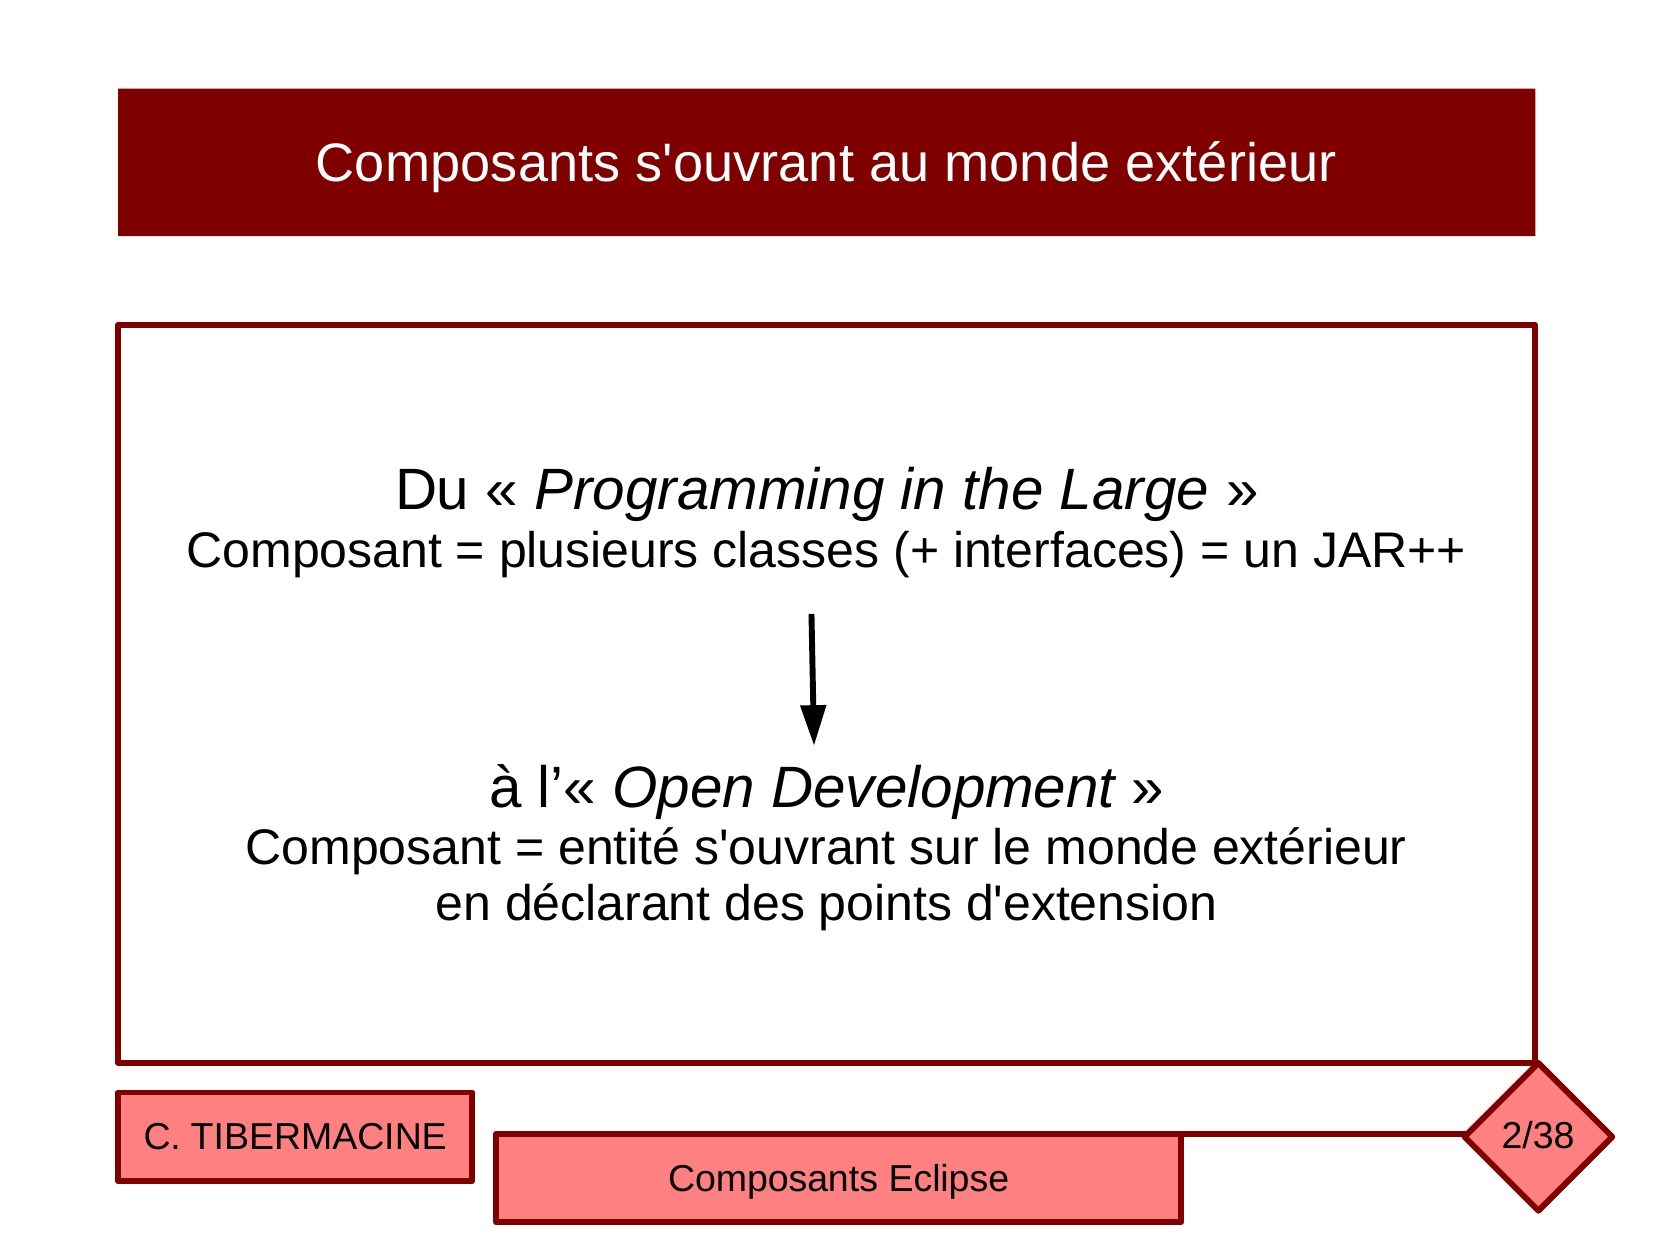

Composants s'ouvrant au monde extérieur
Du « Programming in the Large »
Composant = plusieurs classes (+ interfaces) = un JAR++
à l’« Open Development »
Composant = entité s'ouvrant sur le monde extérieur
en déclarant des points d'extension
C. TIBERMACINE
Composants Eclipse